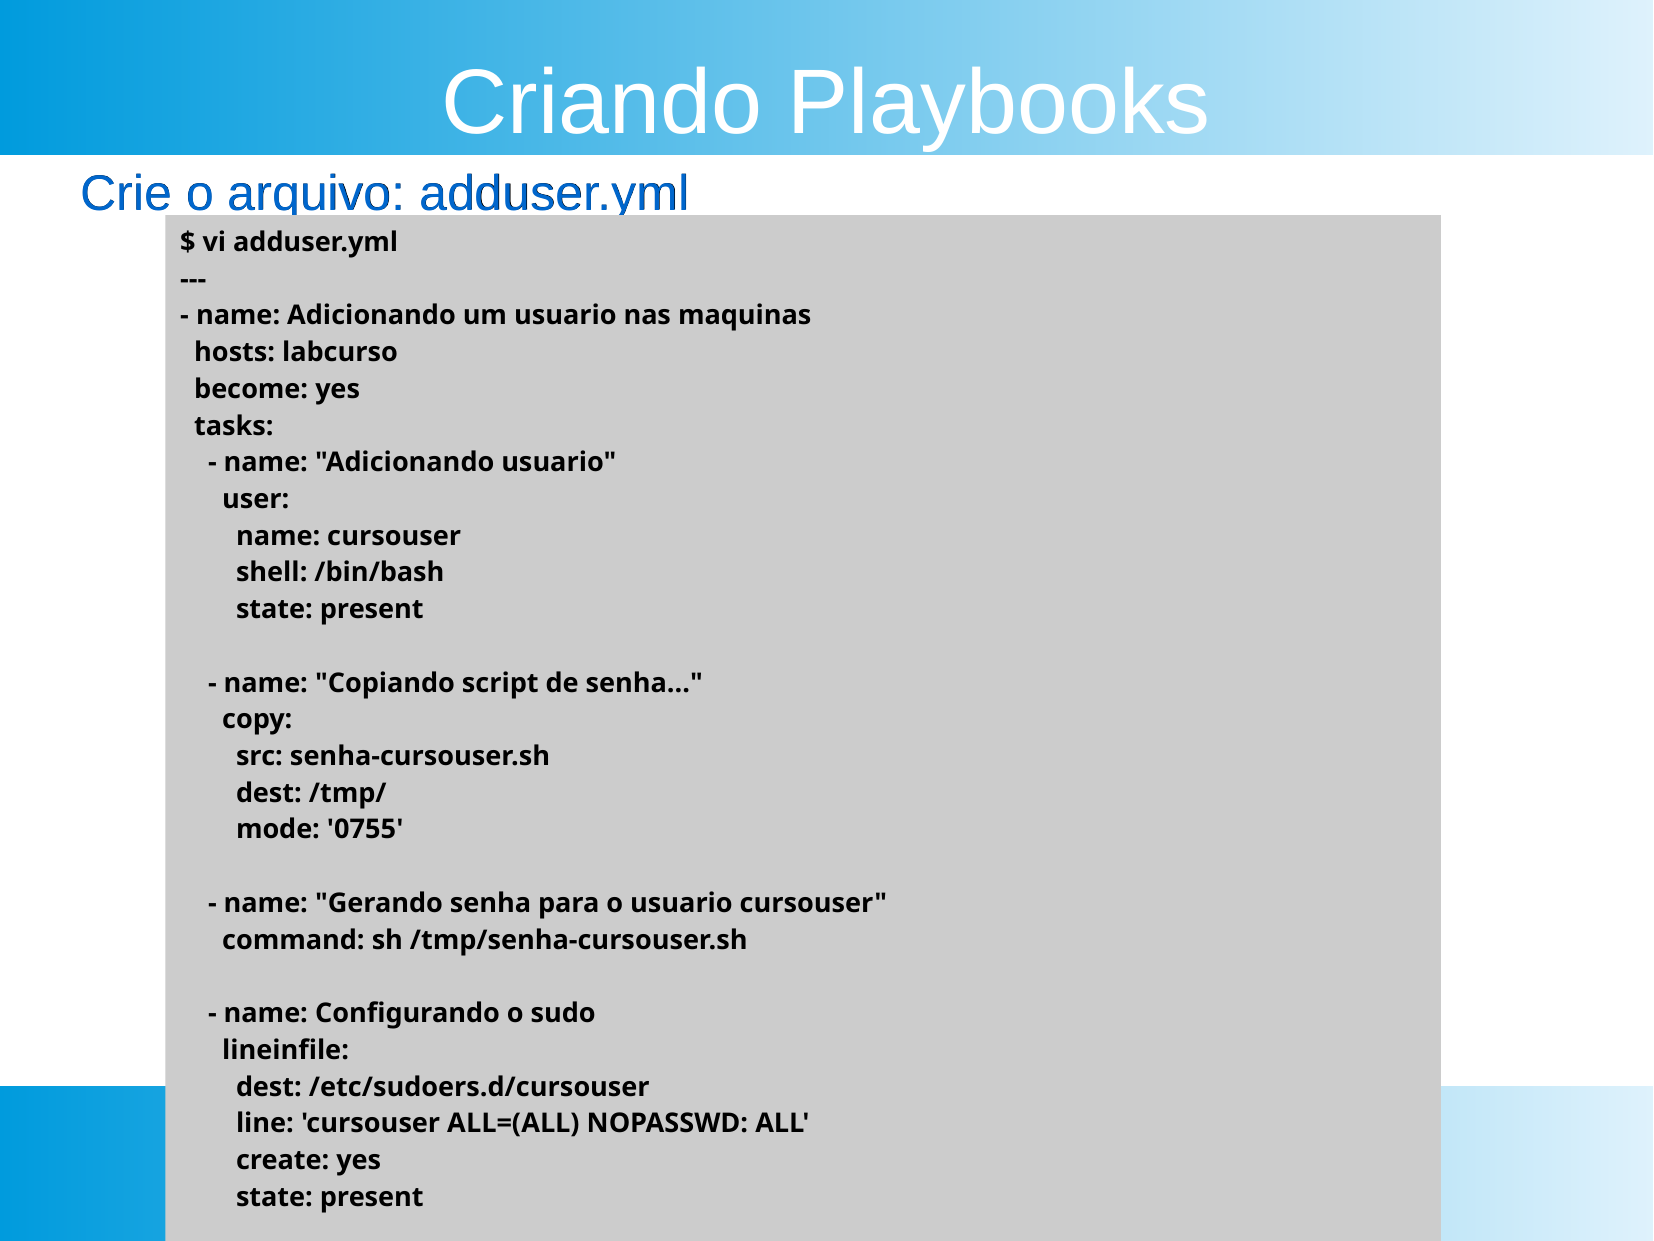

# Criando Playbooks
Crie o arquivo: adduser.yml
$ vi adduser.yml
---
- name: Adicionando um usuario nas maquinas
 hosts: labcurso
 become: yes
 tasks:
 - name: "Adicionando usuario"
 user:
 name: cursouser
 shell: /bin/bash
 state: present
 - name: "Copiando script de senha..."
 copy:
 src: senha-cursouser.sh
 dest: /tmp/
 mode: '0755'
 - name: "Gerando senha para o usuario cursouser"
 command: sh /tmp/senha-cursouser.sh
 - name: Configurando o sudo
 lineinfile:
 dest: /etc/sudoers.d/cursouser
 line: 'cursouser ALL=(ALL) NOPASSWD: ALL'
 create: yes
 state: present